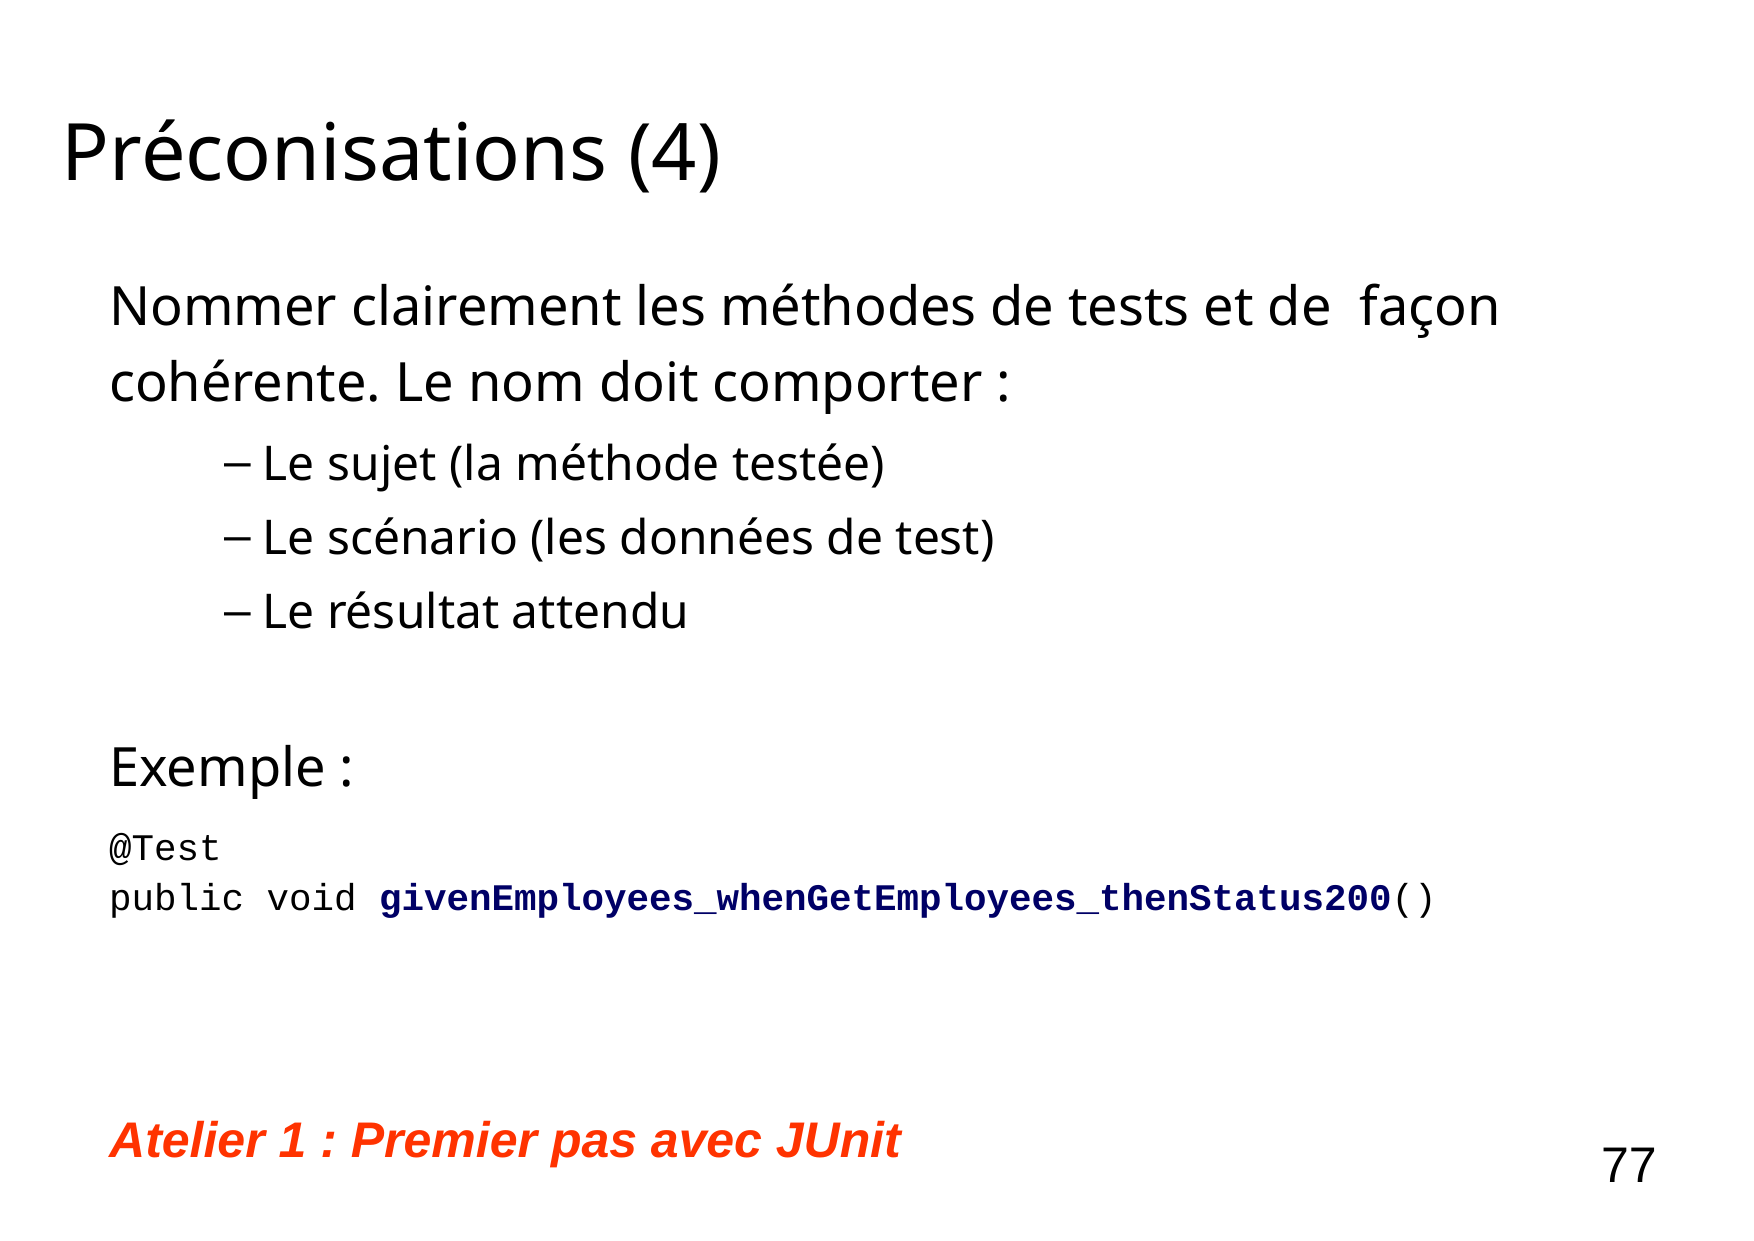

# Préconisations (4)
Nommer clairement les méthodes de tests et de façon cohérente. Le nom doit comporter :
Le sujet (la méthode testée)
Le scénario (les données de test)
Le résultat attendu
Exemple :
@Test
public void givenEmployees_whenGetEmployees_thenStatus200()
Atelier 1 : Premier pas avec JUnit
77